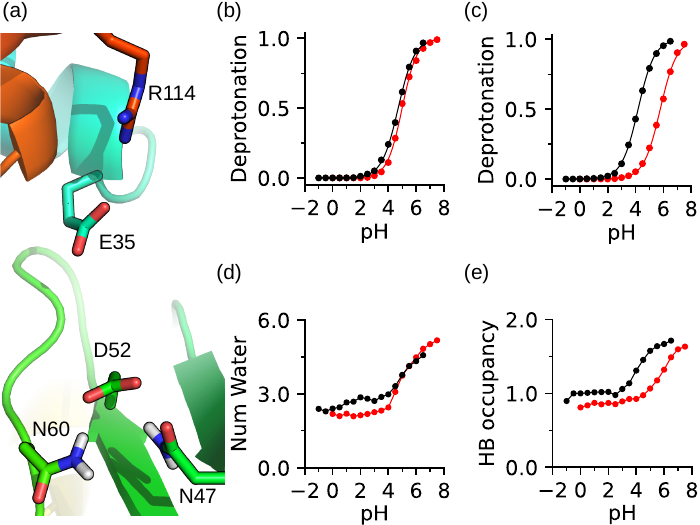

(a)
(b)
(c)
R114
E35
(d)
(e)
D52
N60
N47